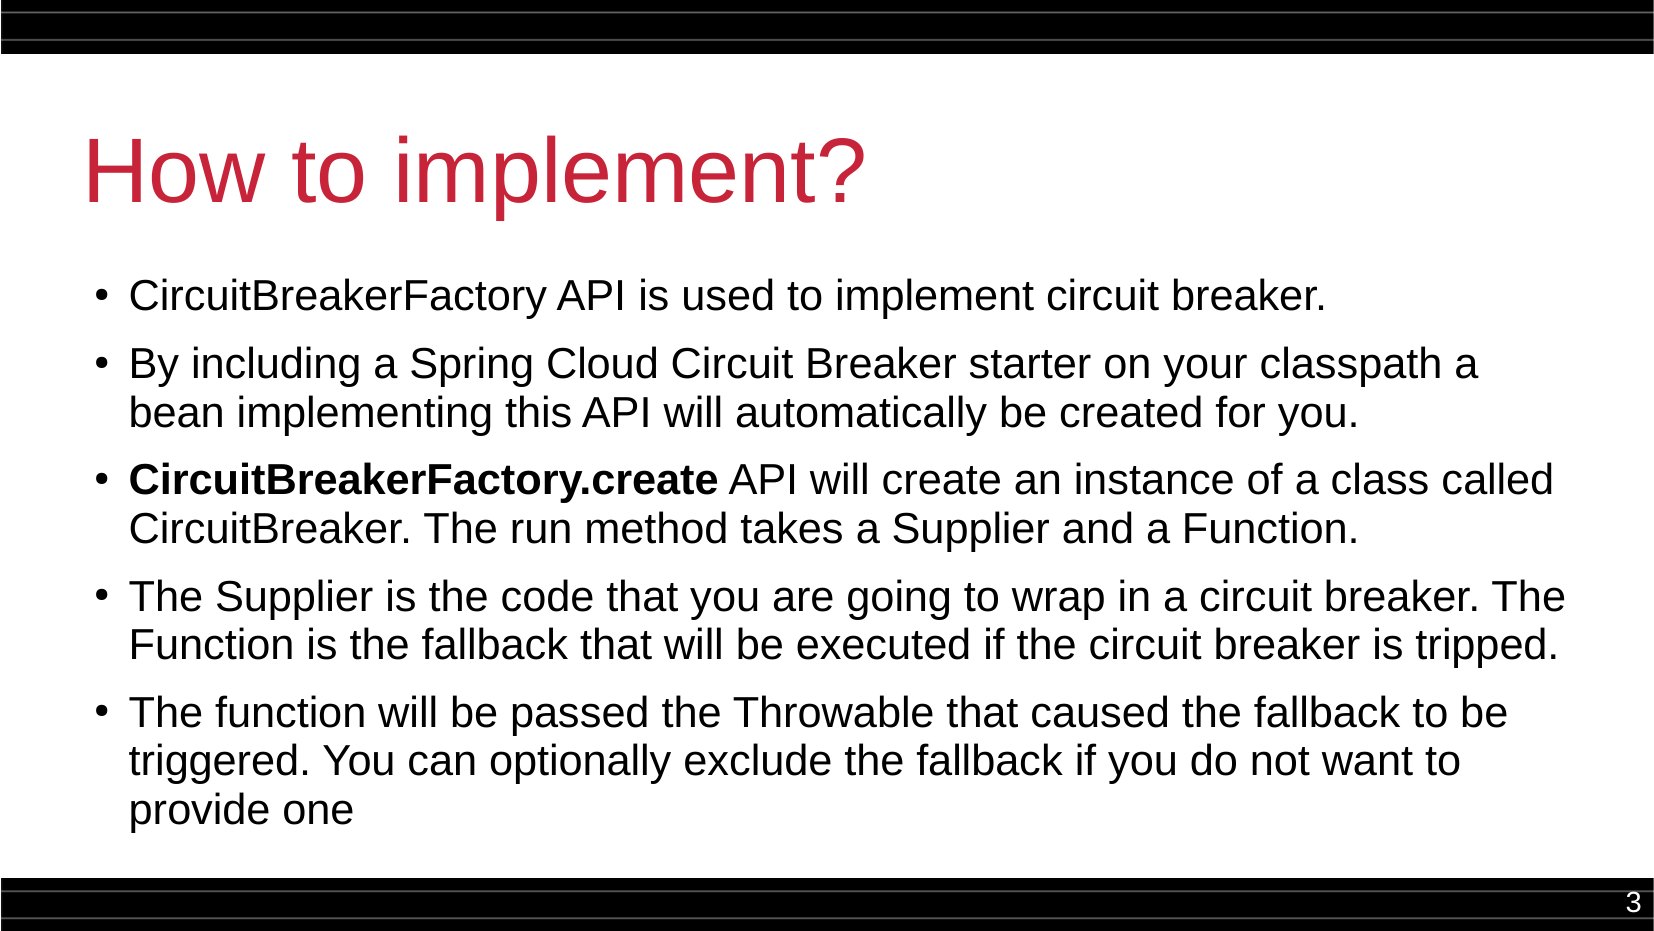

# How to implement?
CircuitBreakerFactory API is used to implement circuit breaker.
By including a Spring Cloud Circuit Breaker starter on your classpath a bean implementing this API will automatically be created for you.
CircuitBreakerFactory.create API will create an instance of a class called CircuitBreaker. The run method takes a Supplier and a Function.
The Supplier is the code that you are going to wrap in a circuit breaker. The Function is the fallback that will be executed if the circuit breaker is tripped.
The function will be passed the Throwable that caused the fallback to be triggered. You can optionally exclude the fallback if you do not want to provide one